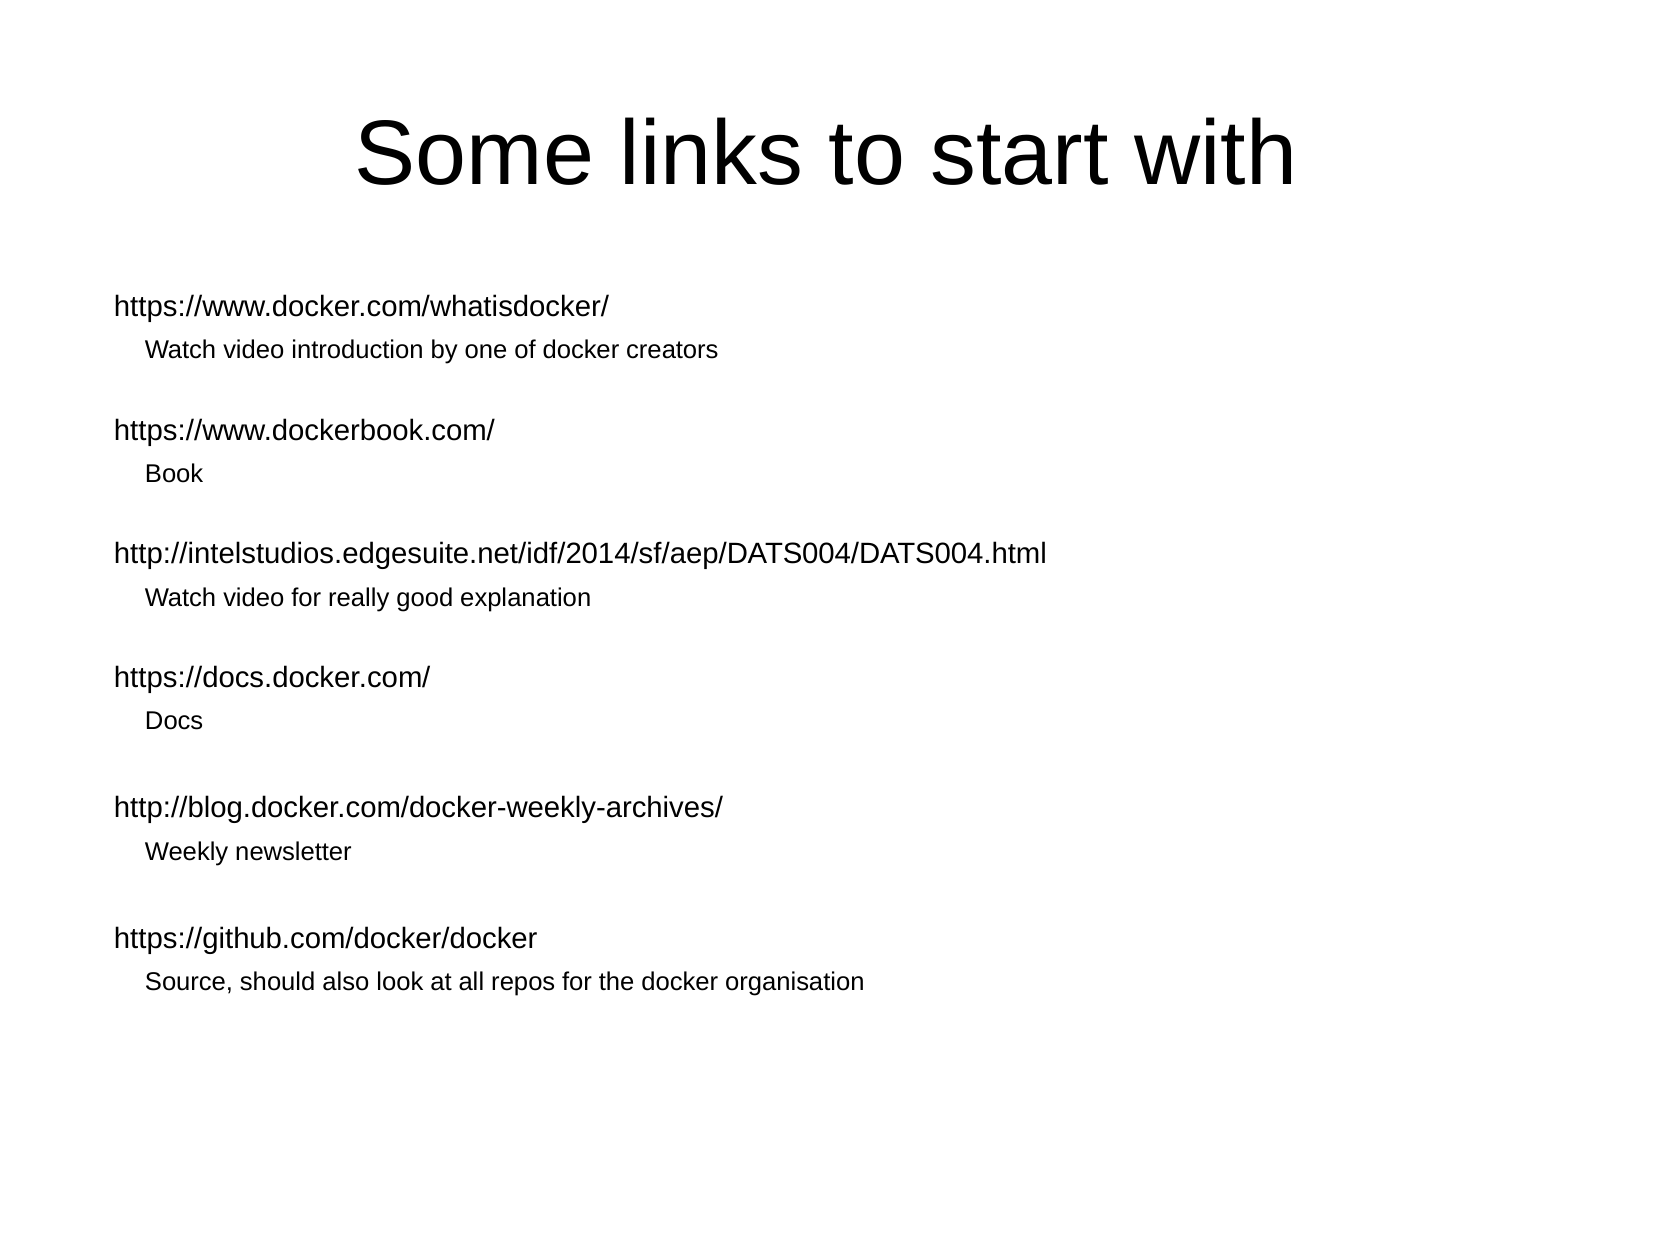

# Some links to start with
https://www.docker.com/whatisdocker/
Watch video introduction by one of docker creators
https://www.dockerbook.com/
Book
http://intelstudios.edgesuite.net/idf/2014/sf/aep/DATS004/DATS004.html
Watch video for really good explanation
https://docs.docker.com/
Docs
http://blog.docker.com/docker-weekly-archives/
Weekly newsletter
https://github.com/docker/docker
Source, should also look at all repos for the docker organisation